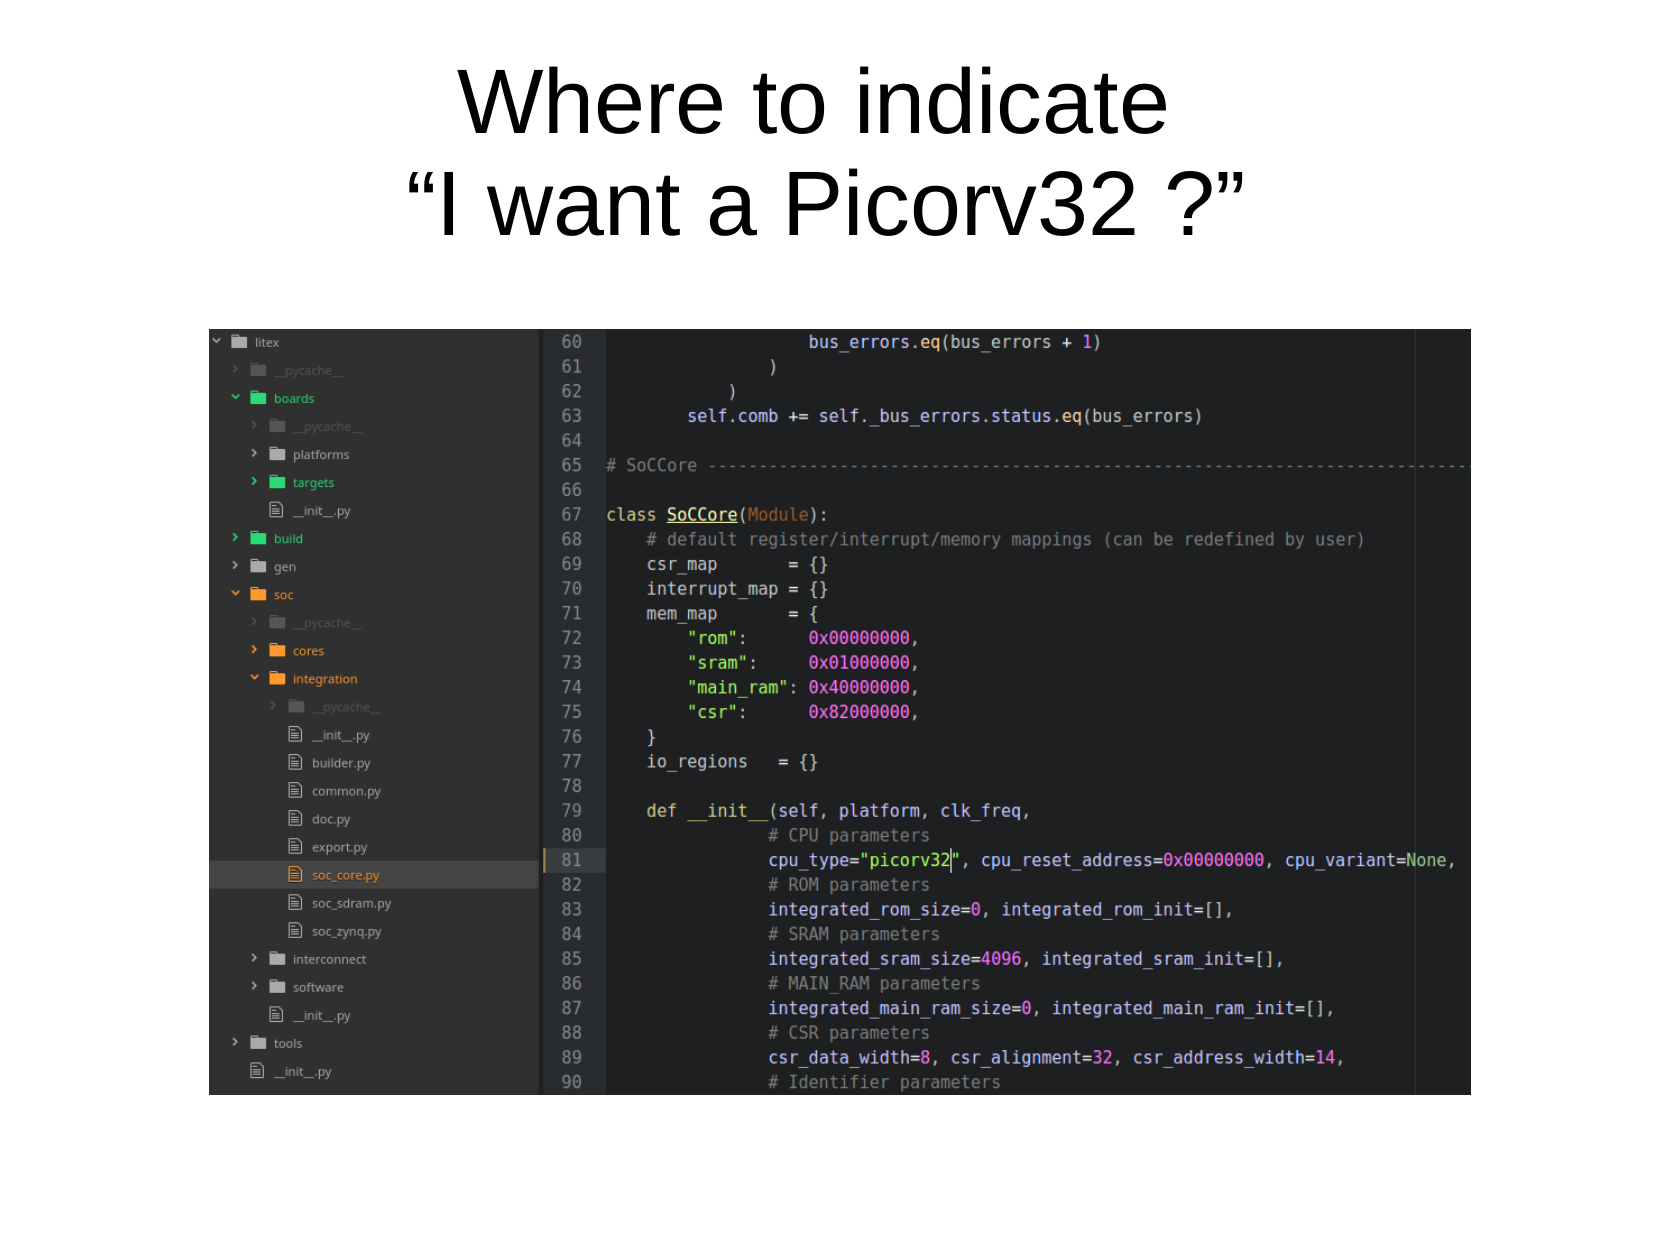

# Where to indicate “I want a Picorv32 ?”